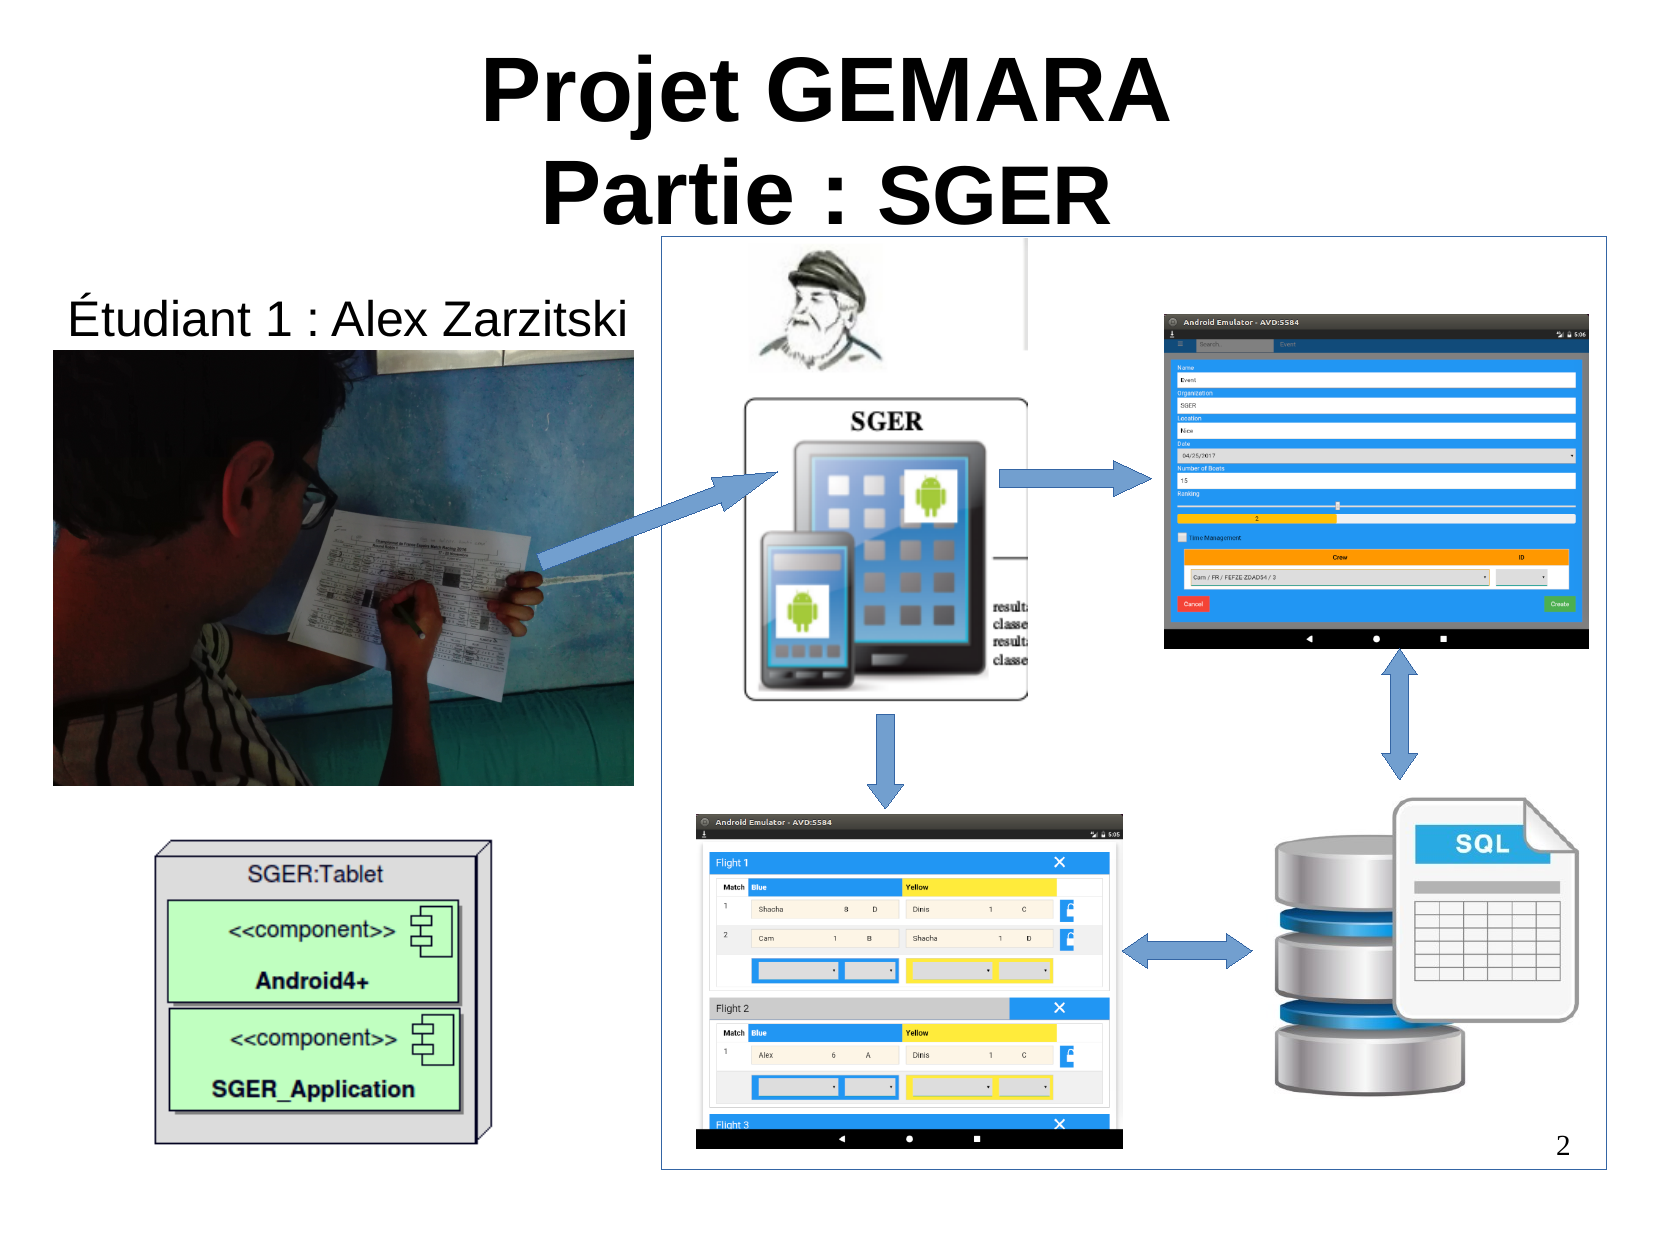

# Projet GEMARA Partie : SGER
Étudiant 1 : Alex Zarzitski
2